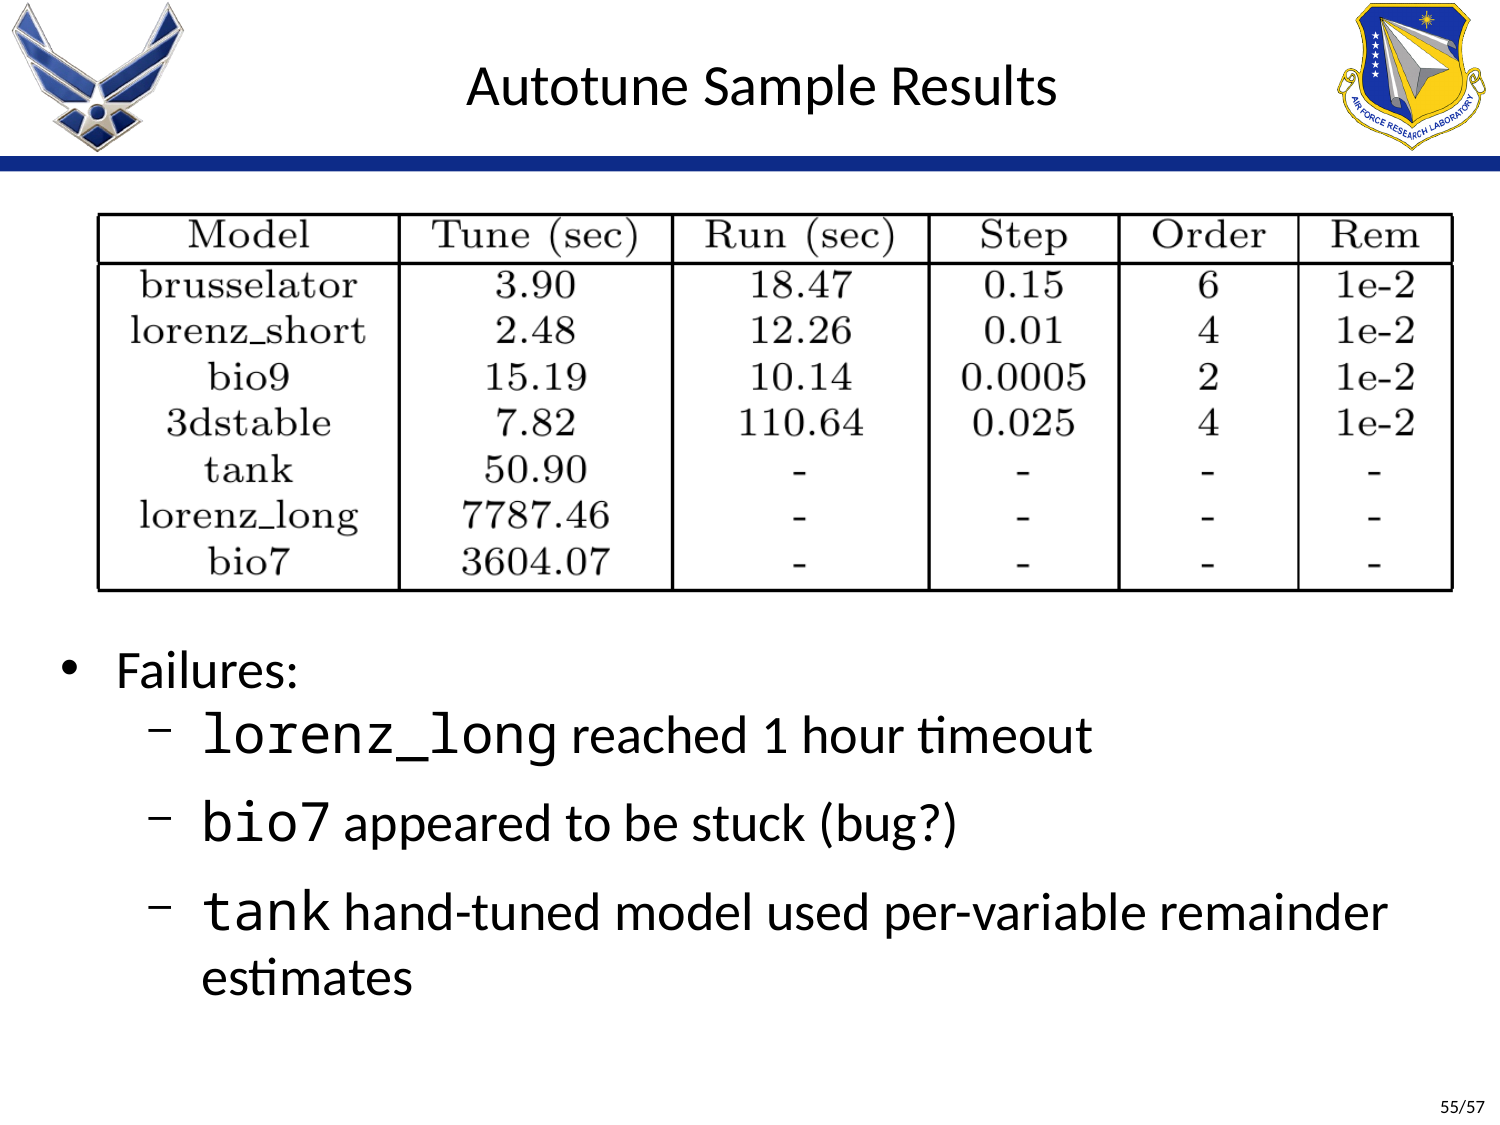

# Autotune Sample Results
Failures:
lorenz_long reached 1 hour timeout
bio7 appeared to be stuck (bug?)
tank hand-tuned model used per-variable remainder estimates